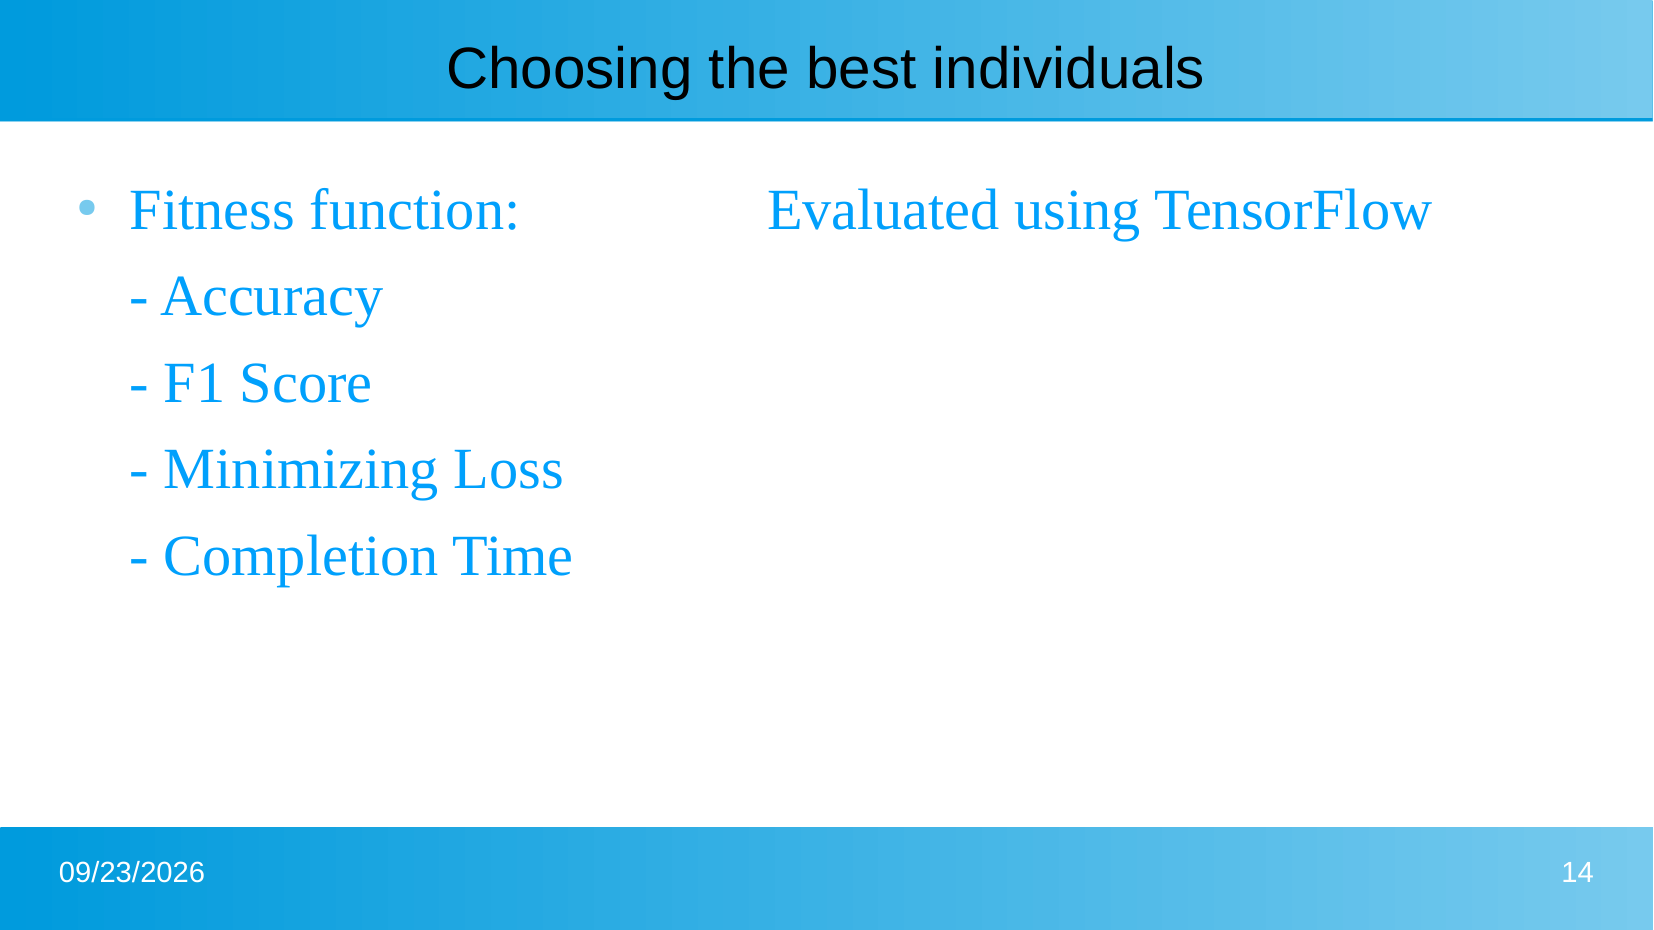

# Choosing the best individuals
Fitness function: Evaluated using TensorFlow
- Accuracy
- F1 Score
- Minimizing Loss
- Completion Time
14